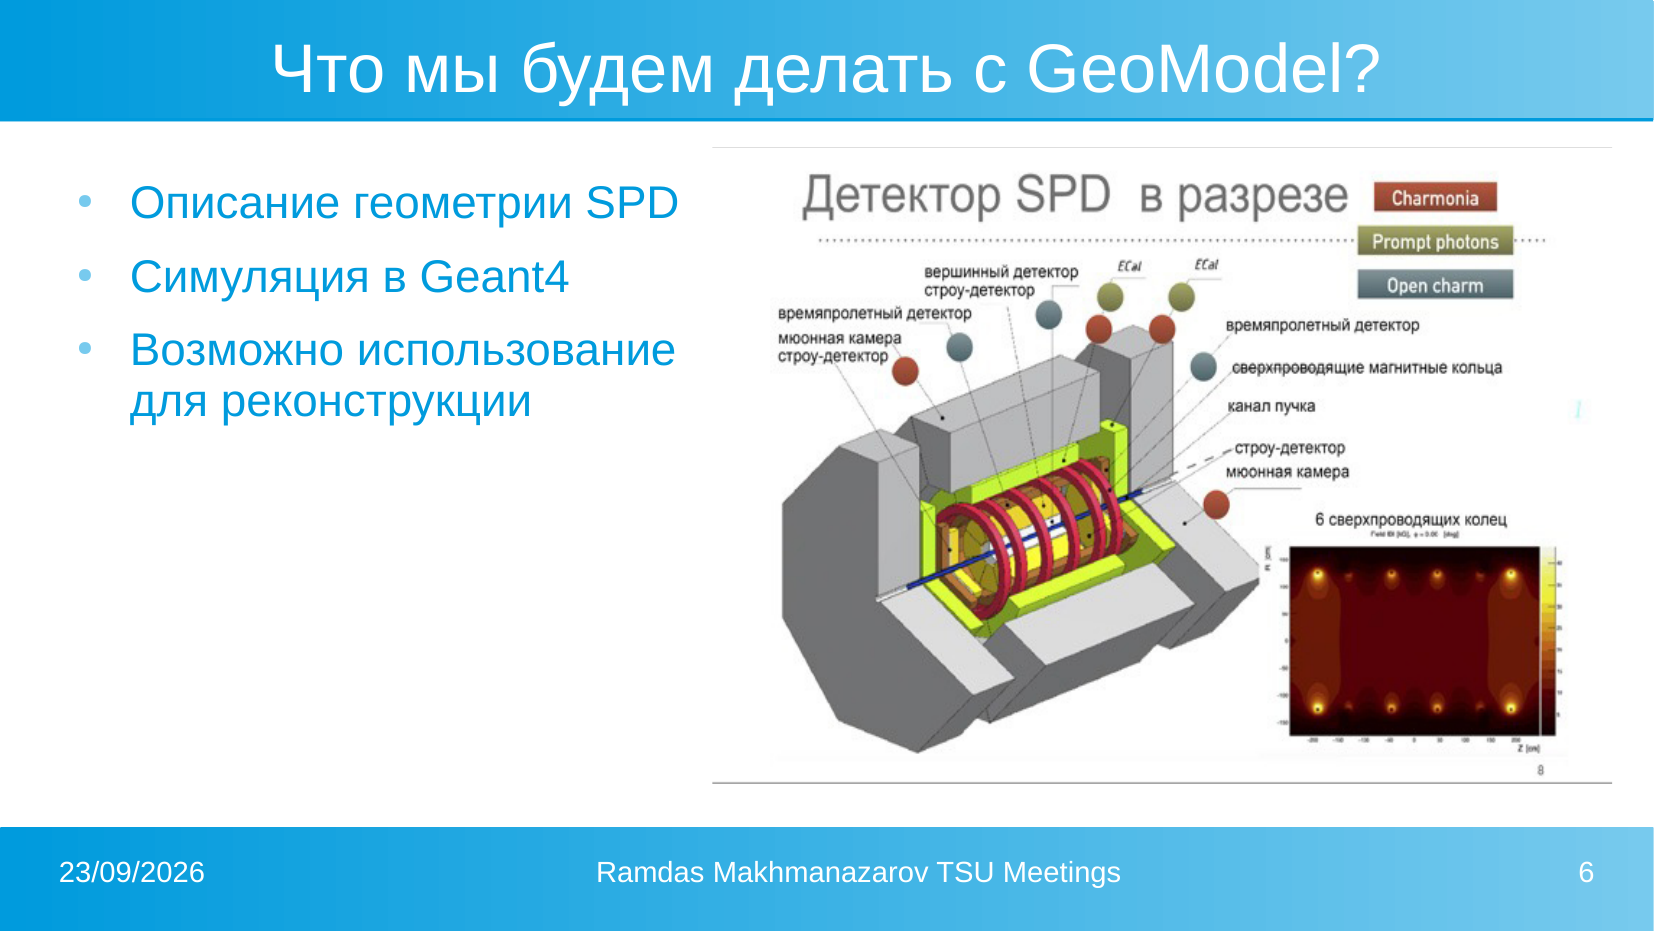

# Что мы будем делать с GeoModel?
Описание геометрии SPD
Симуляция в Geant4
Возможно использование
для реконструкции
Ramdas Makhmanazarov, Geant4 TSU meetings
6